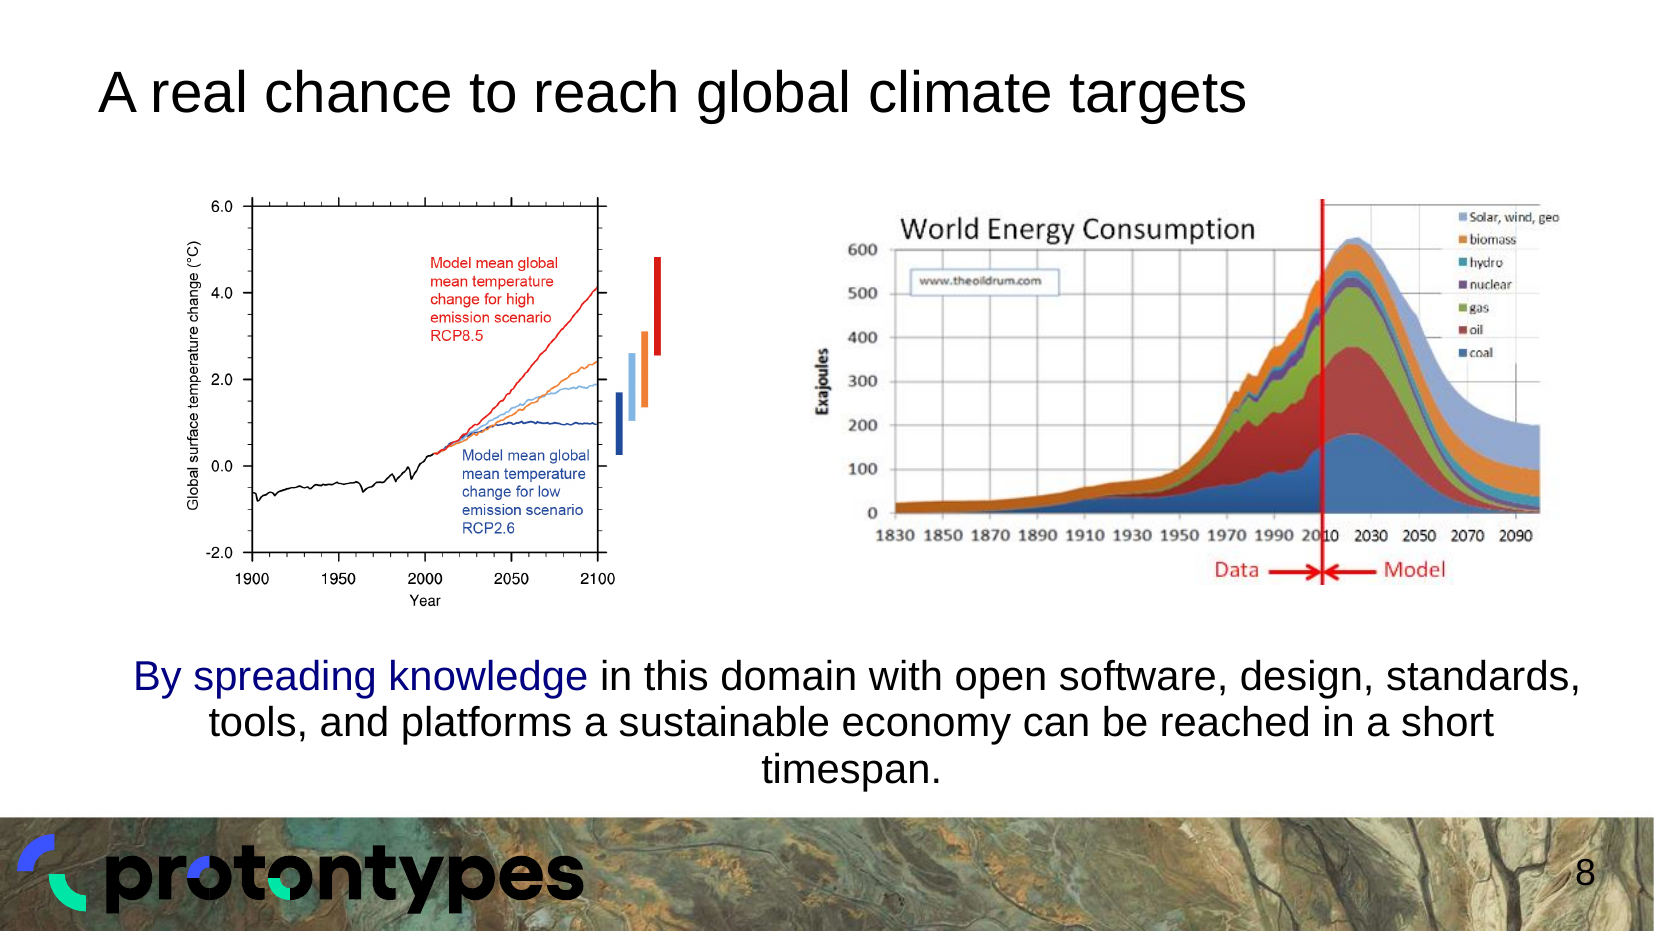

# A real chance to reach global climate targets
 By spreading knowledge in this domain with open software, design, standards, tools, and platforms a sustainable economy can be reached in a short timespan.
8